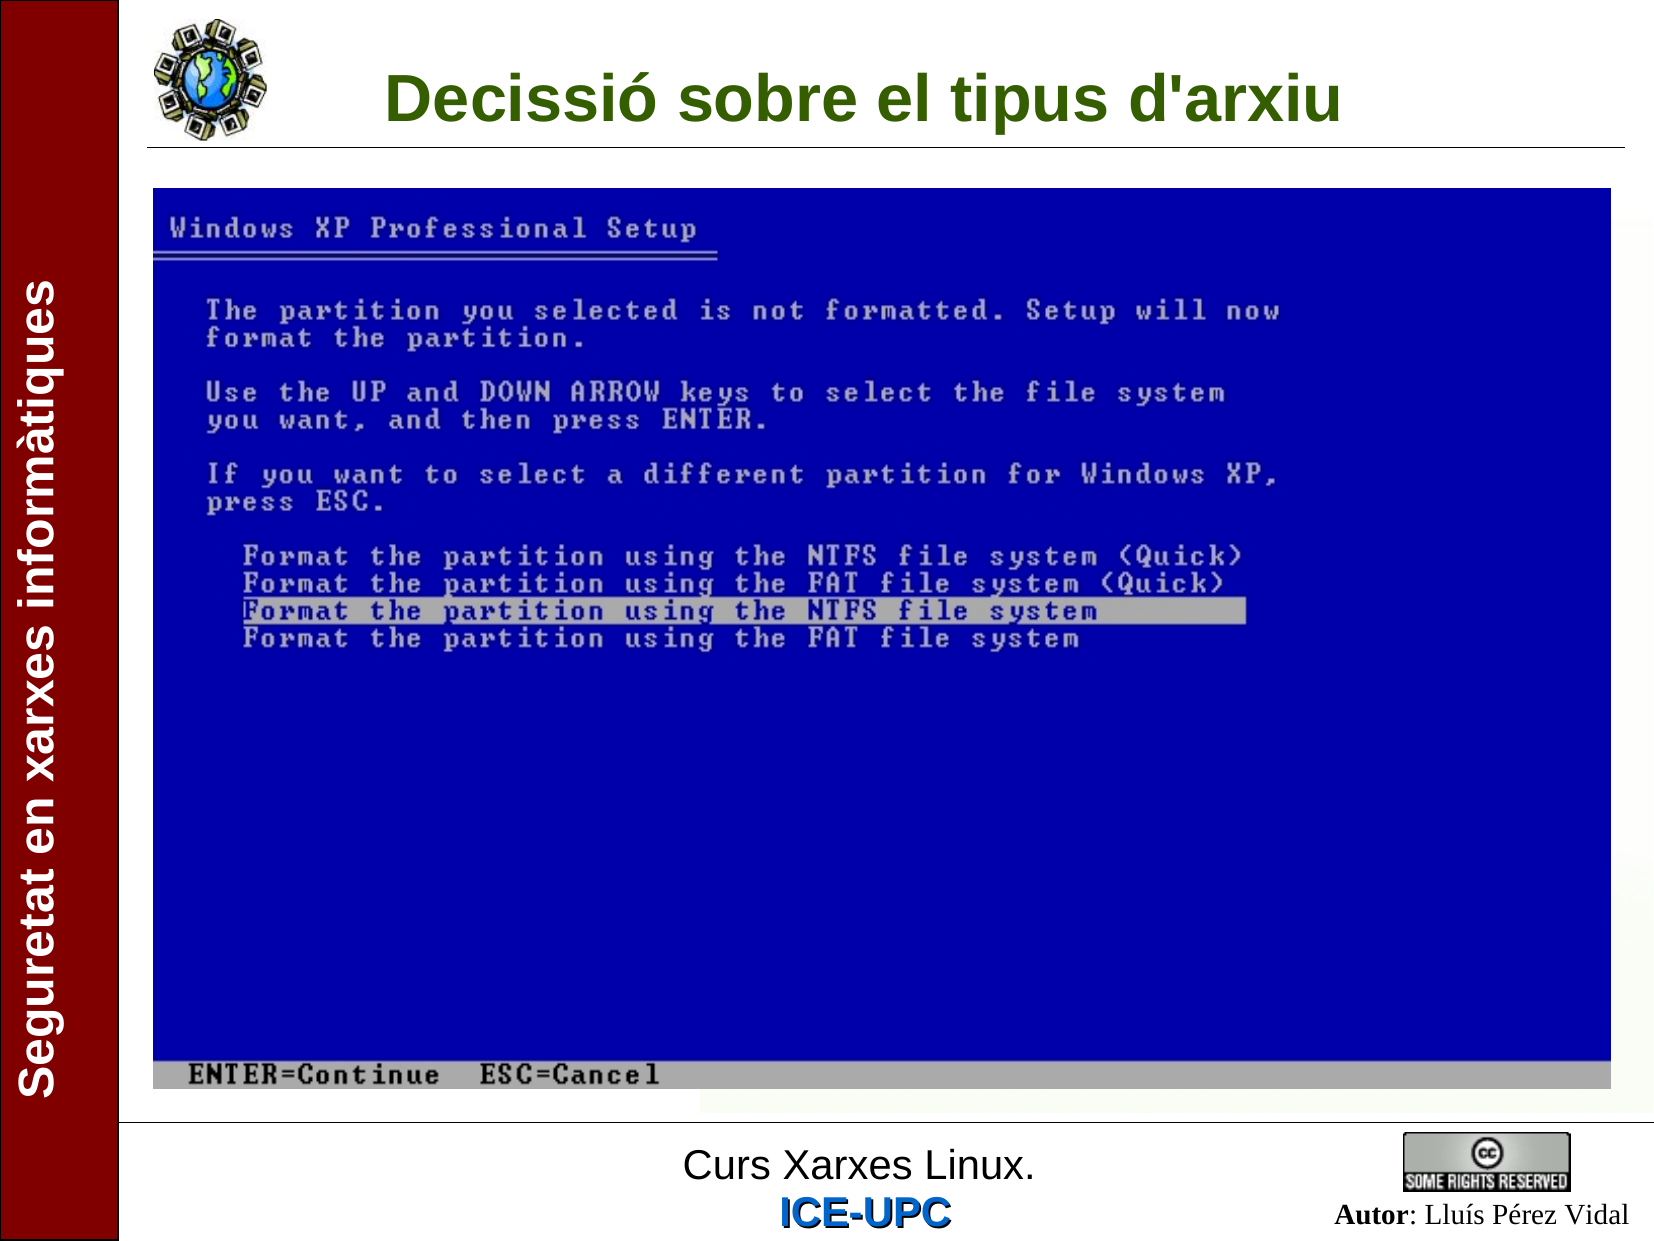

# Decissió sobre el tipus d'arxiu
 Croquis d'arquitectura mostrant les 3 zones